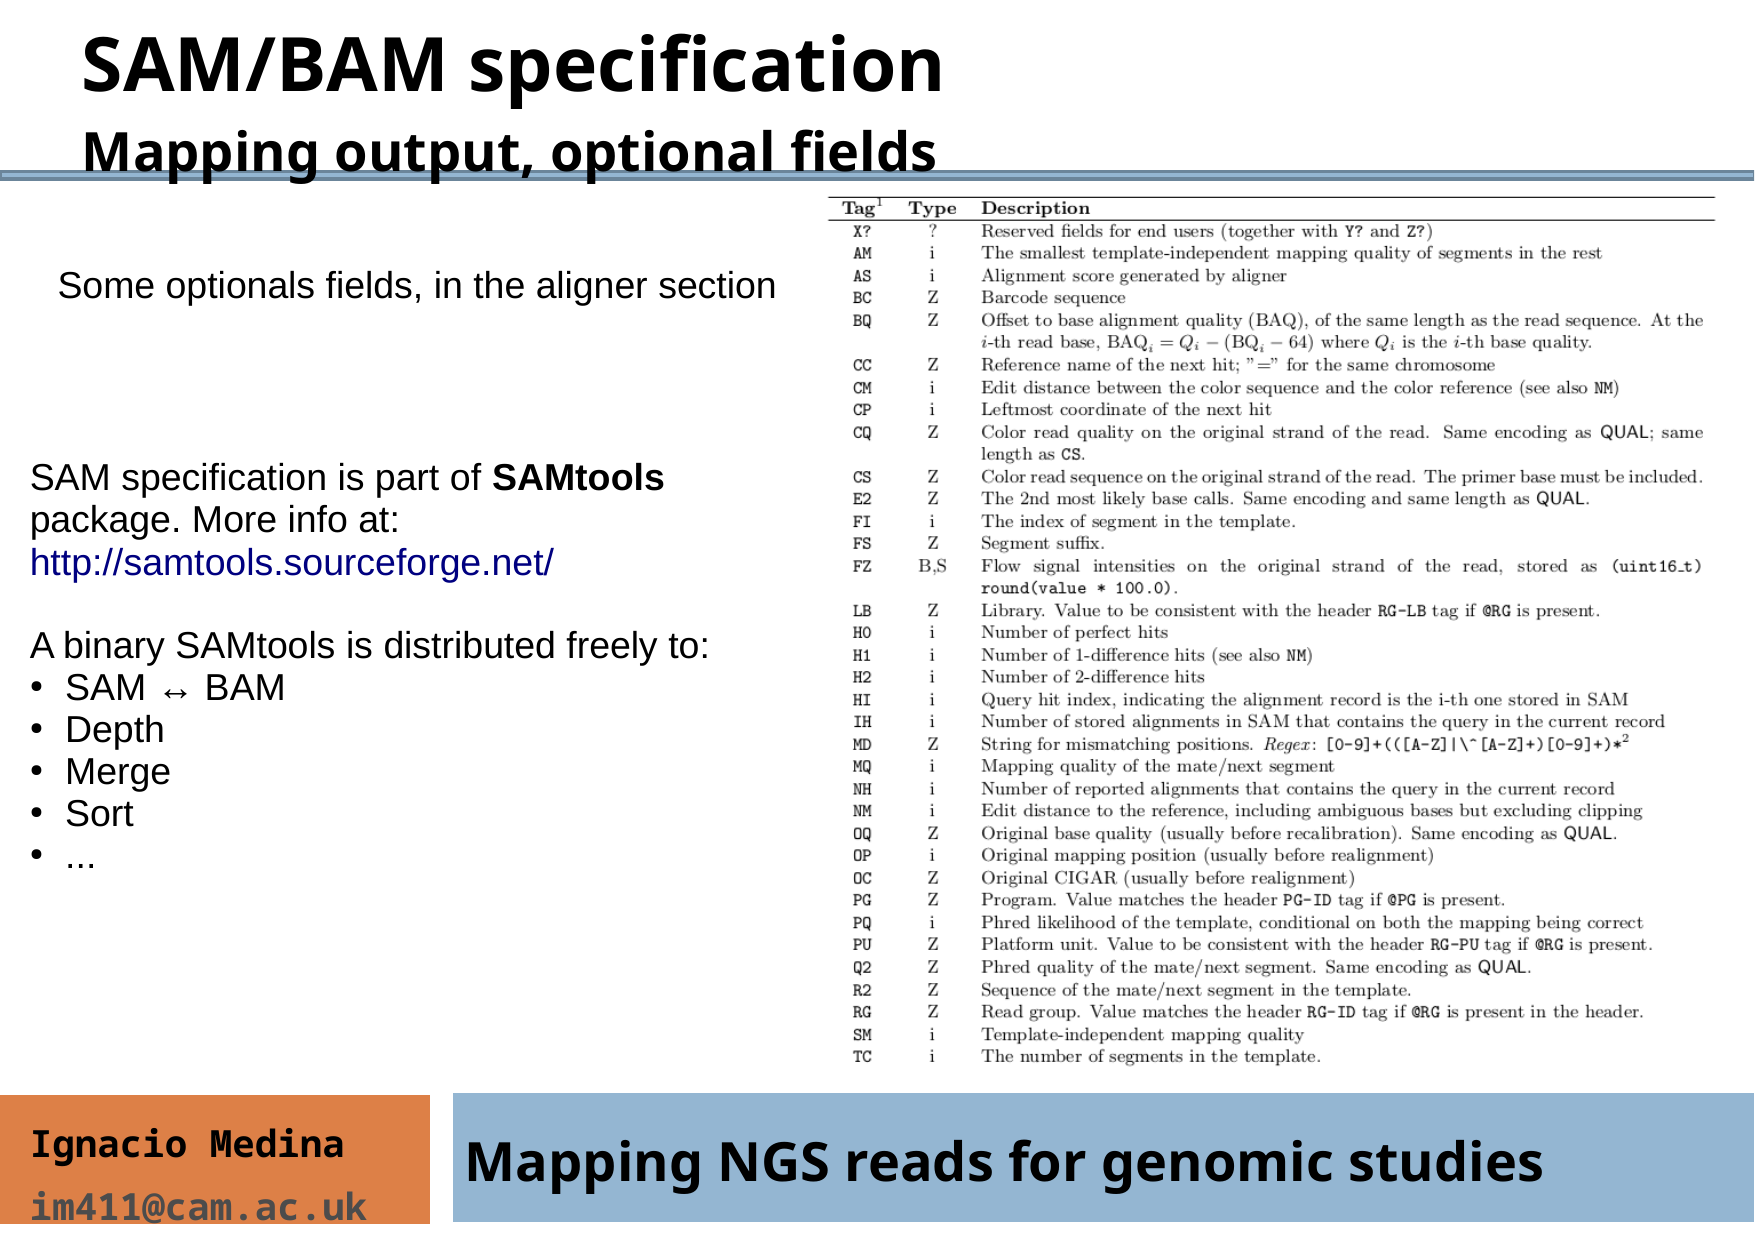

SAM/BAM specification
Mapping output, optional fields
Some optionals fields, in the aligner section
SAM specification is part of SAMtools package. More info at: http://samtools.sourceforge.net/
A binary SAMtools is distributed freely to:
SAM ↔ BAM
Depth
Merge
Sort
...
Ignacio Medina
im411@cam.ac.uk
Mapping NGS reads for genomic studies